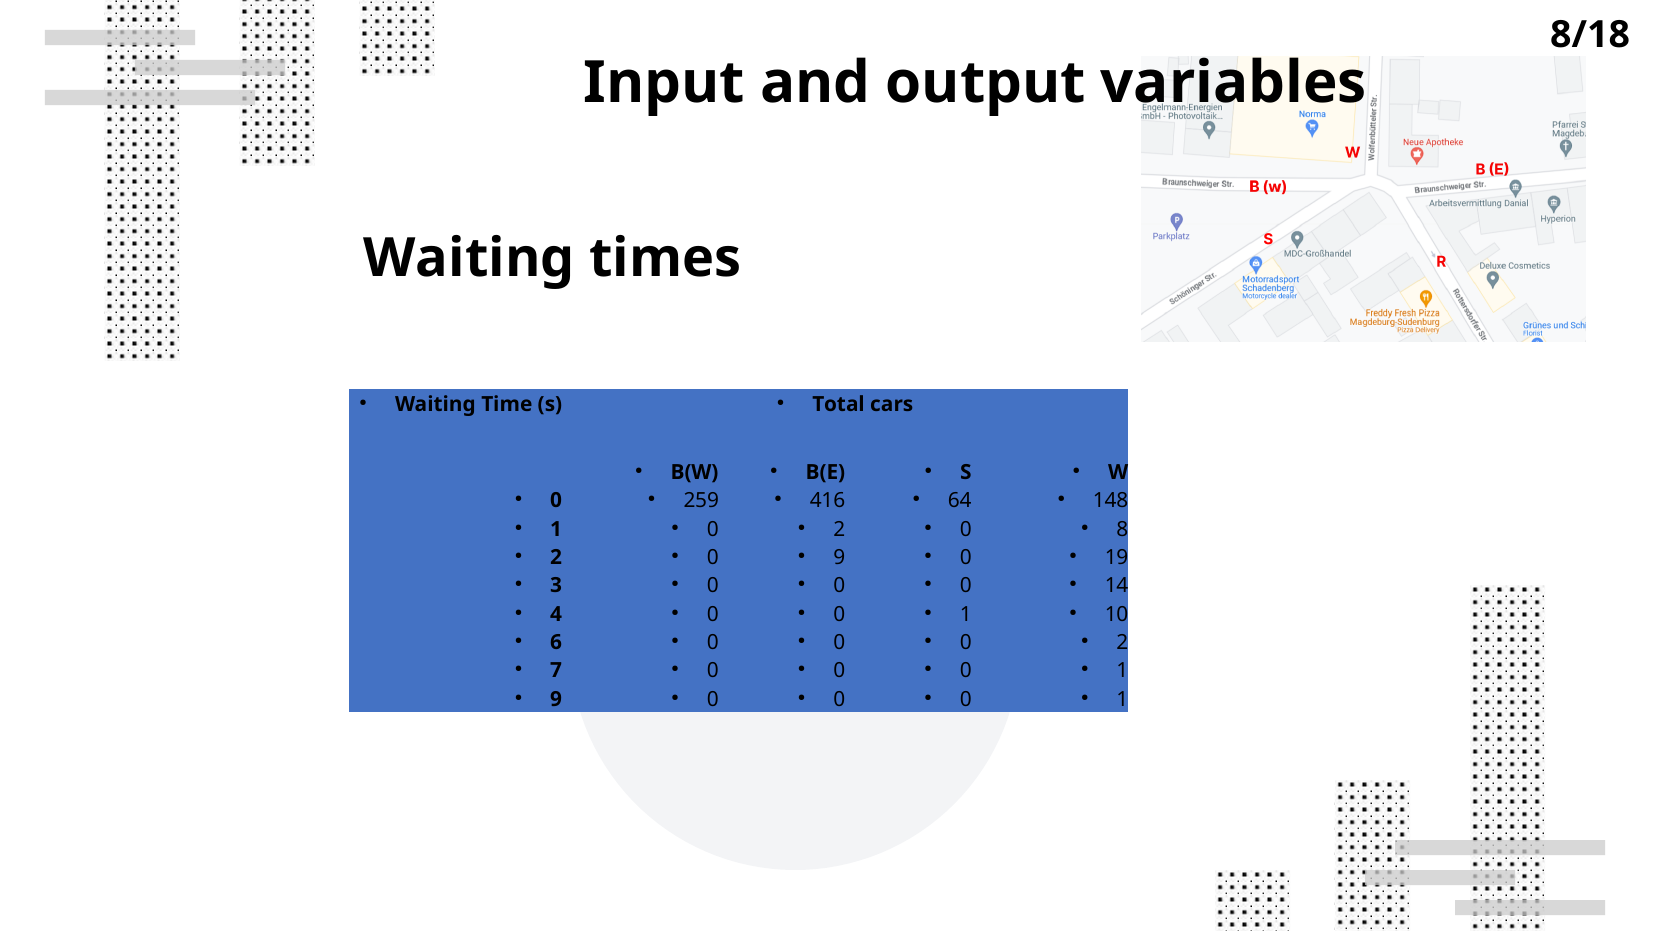

8/18
Input and output variables
Waiting times
| Waiting Time (s) | | Total cars | | |
| --- | --- | --- | --- | --- |
| | B(W) | B(E) | S | W |
| 0 | 259 | 416 | 64 | 148 |
| 1 | 0 | 2 | 0 | 8 |
| 2 | 0 | 9 | 0 | 19 |
| 3 | 0 | 0 | 0 | 14 |
| 4 | 0 | 0 | 1 | 10 |
| 6 | 0 | 0 | 0 | 2 |
| 7 | 0 | 0 | 0 | 1 |
| 9 | 0 | 0 | 0 | 1 |